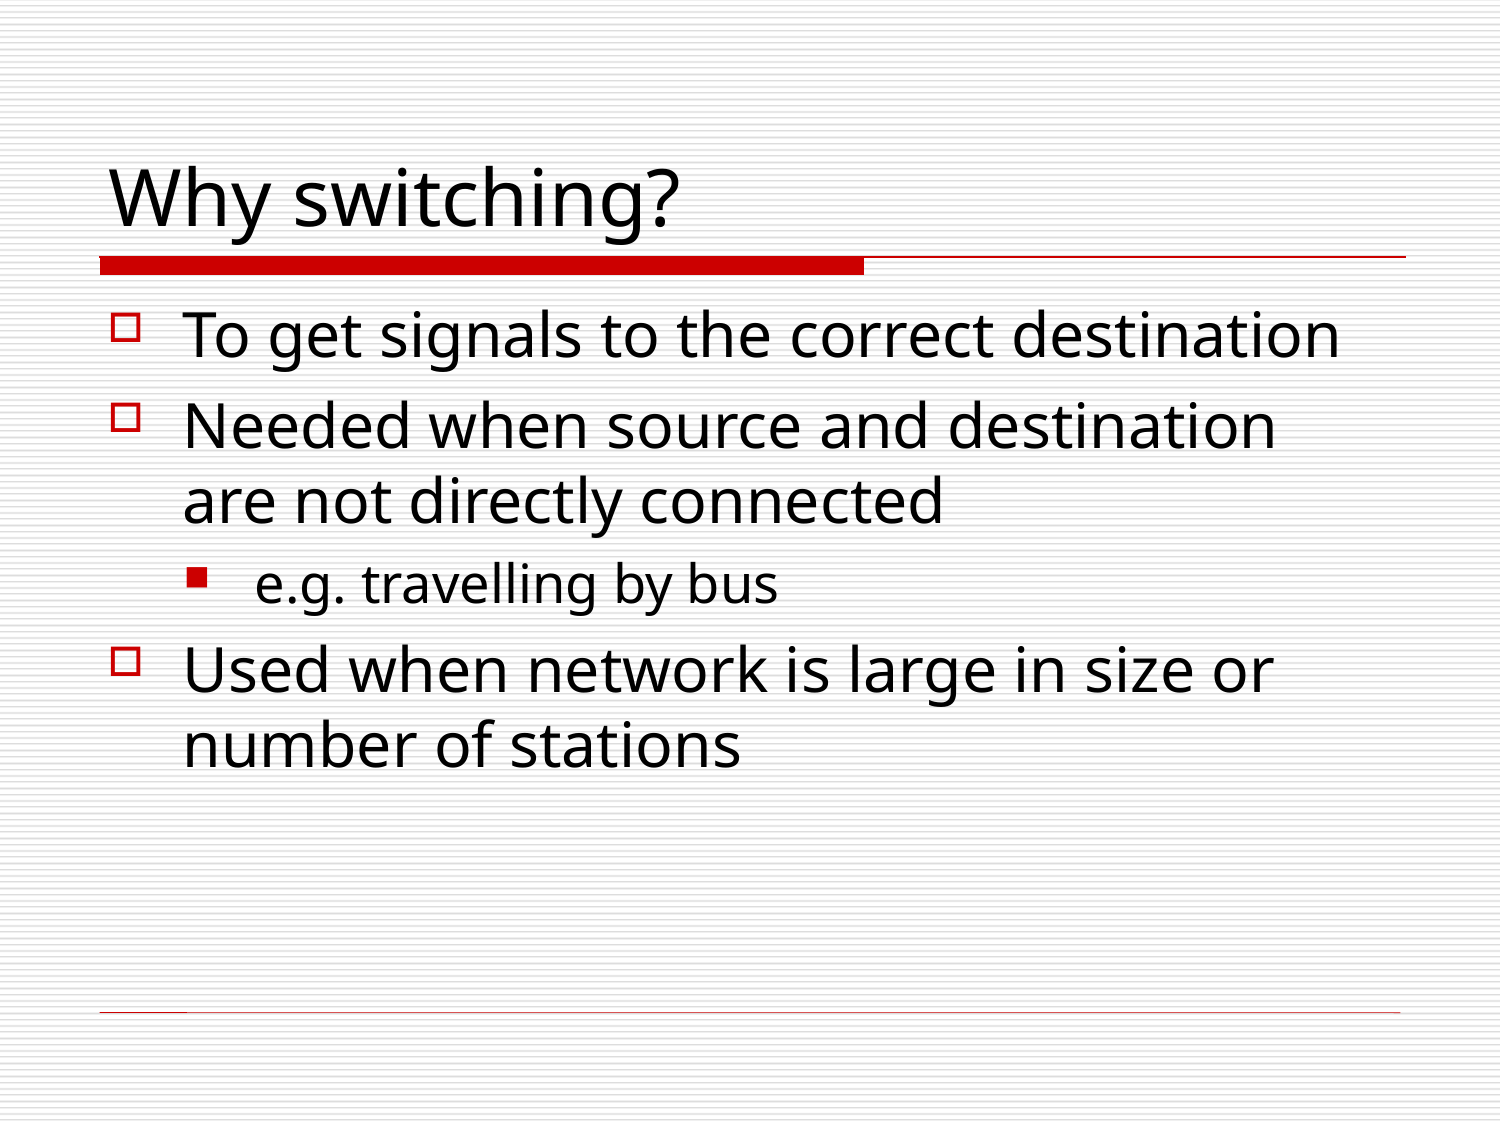

# Why switching?
To get signals to the correct destination
Needed when source and destination are not directly connected
e.g. travelling by bus
Used when network is large in size or number of stations